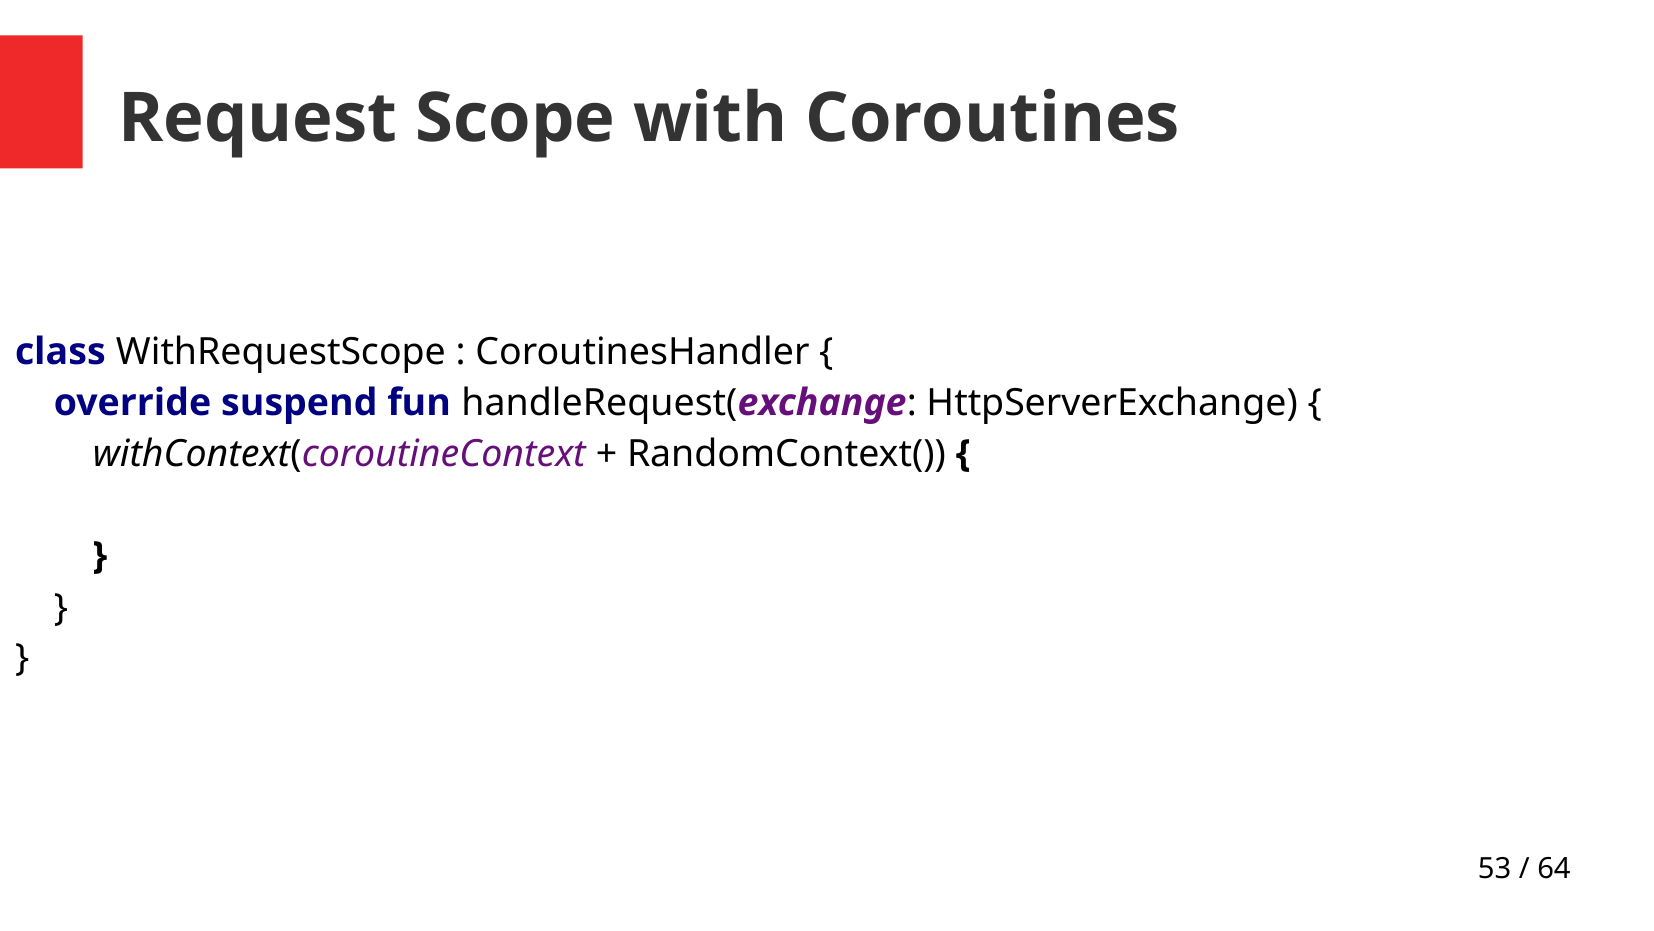

# Request Scope with Coroutines
class WithRequestScope : CoroutinesHandler {
 override suspend fun handleRequest(exchange: HttpServerExchange) {
 withContext(coroutineContext + RandomContext()) {
 }
 }
}
53